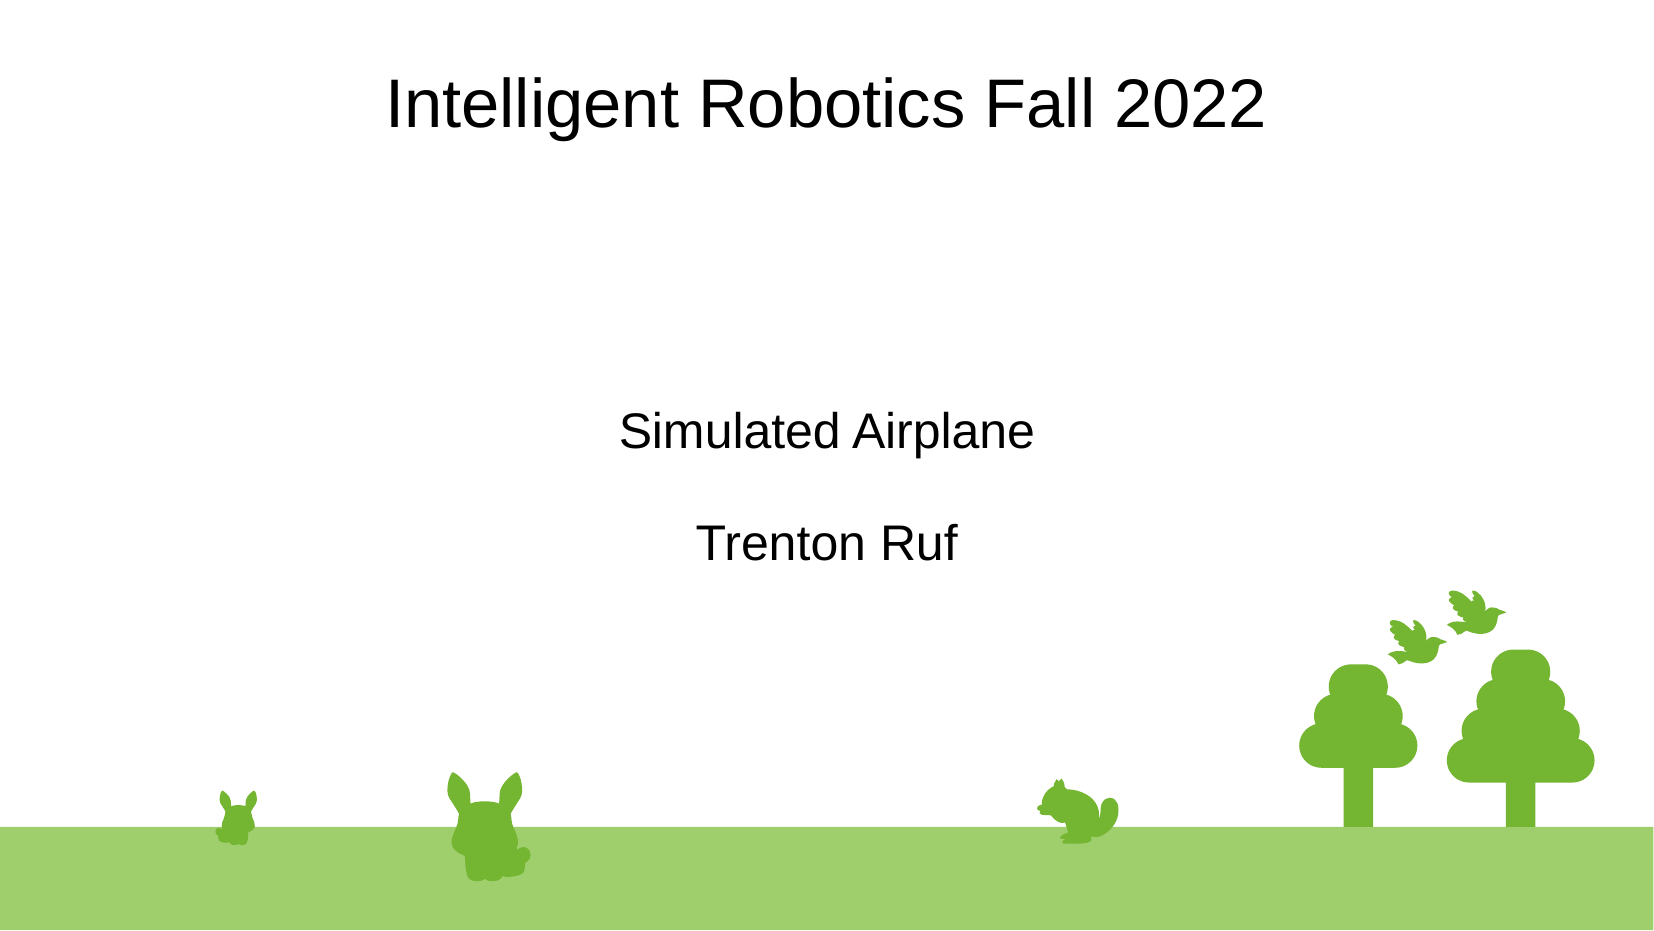

# Intelligent Robotics Fall 2022
Simulated Airplane
Trenton Ruf